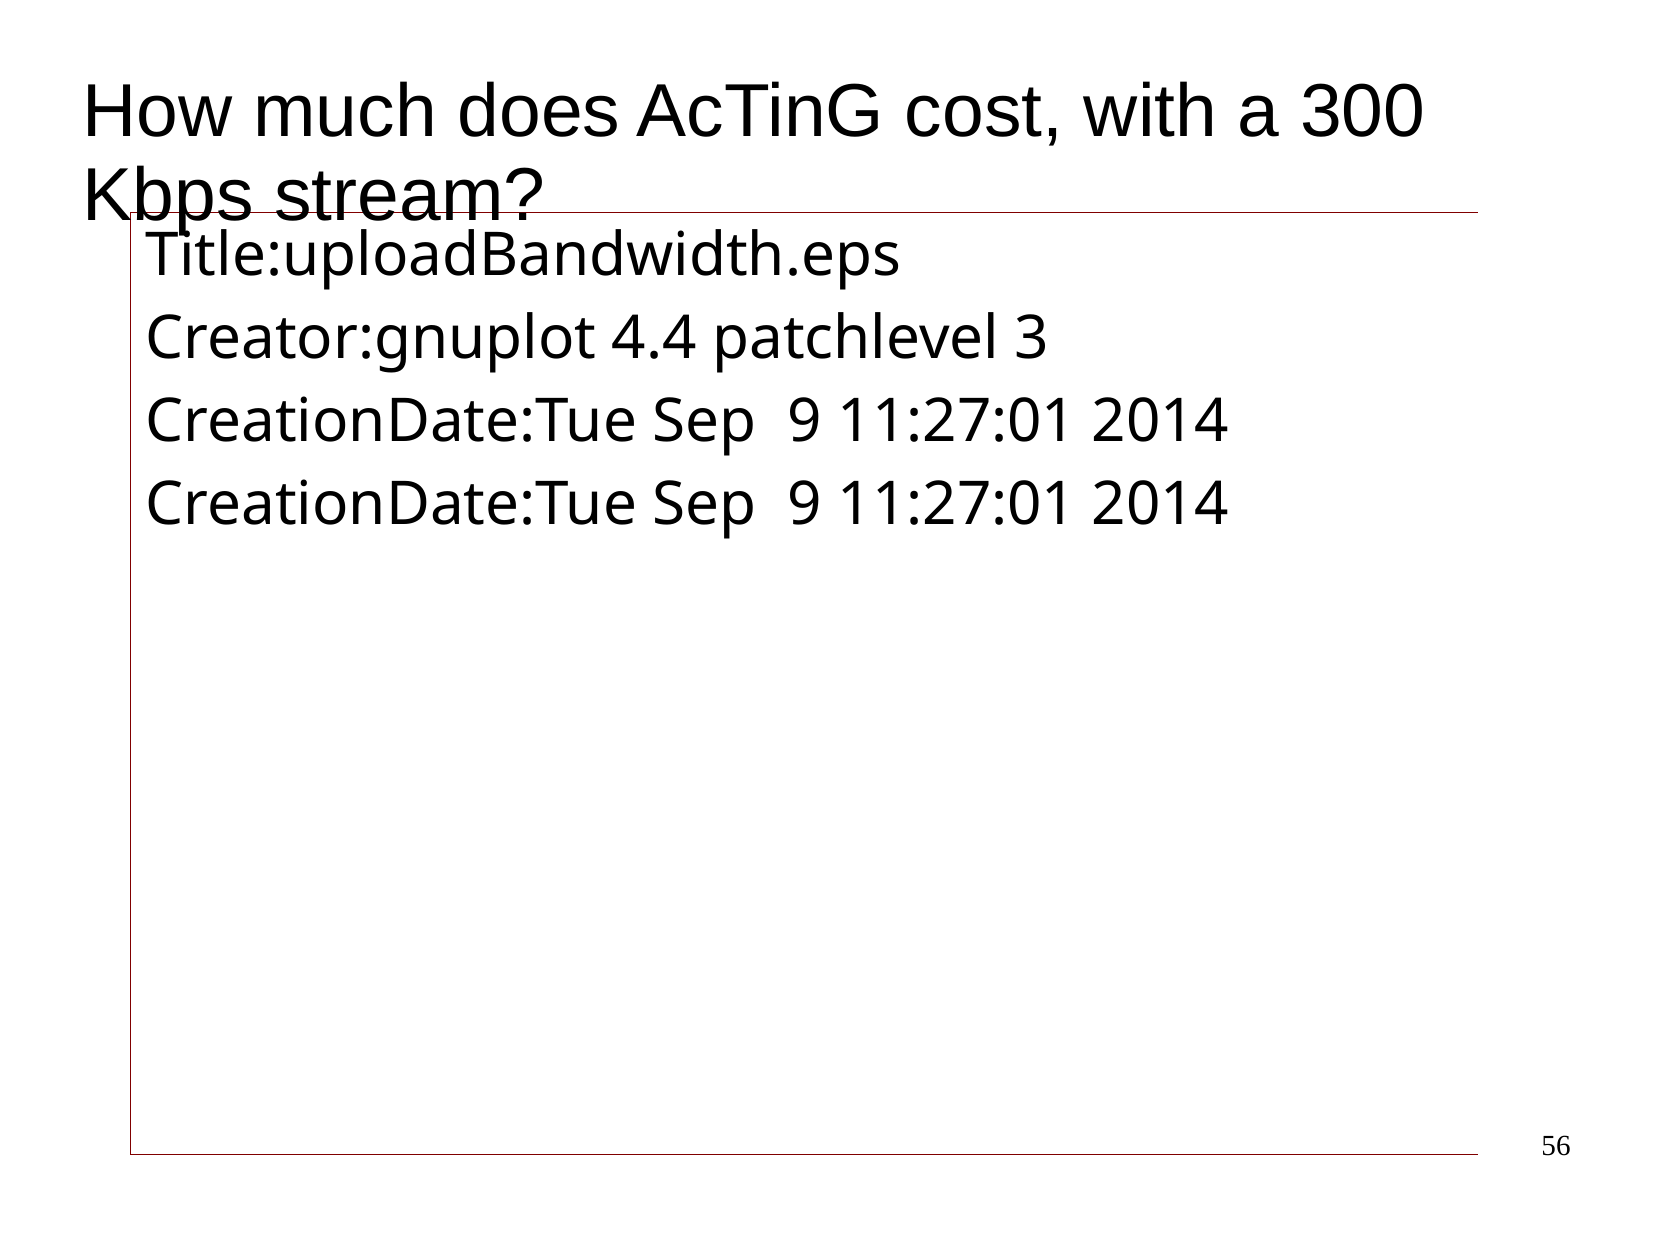

# How much does AcTinG cost, with a 300 Kbps stream?
56